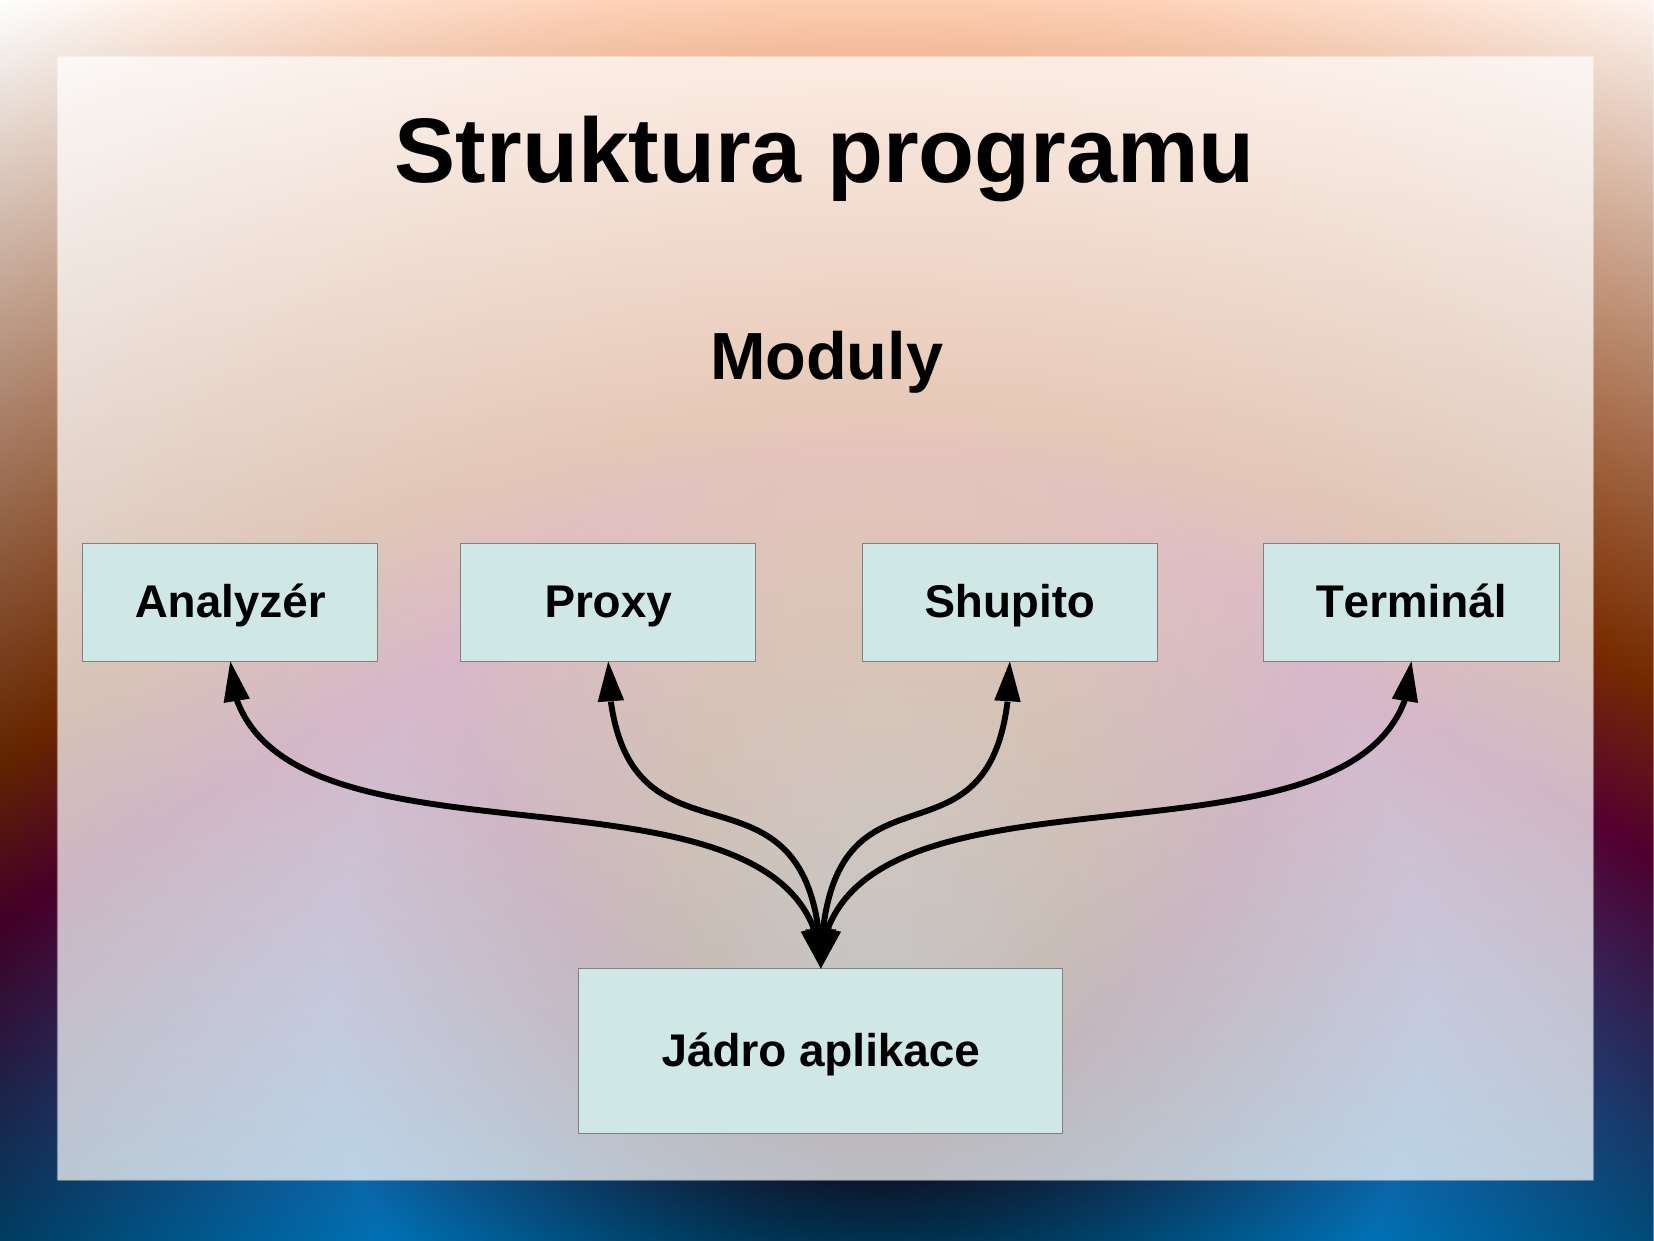

# Struktura programu
Moduly
Analyzér
Proxy
Shupito
Terminál
Jádro aplikace